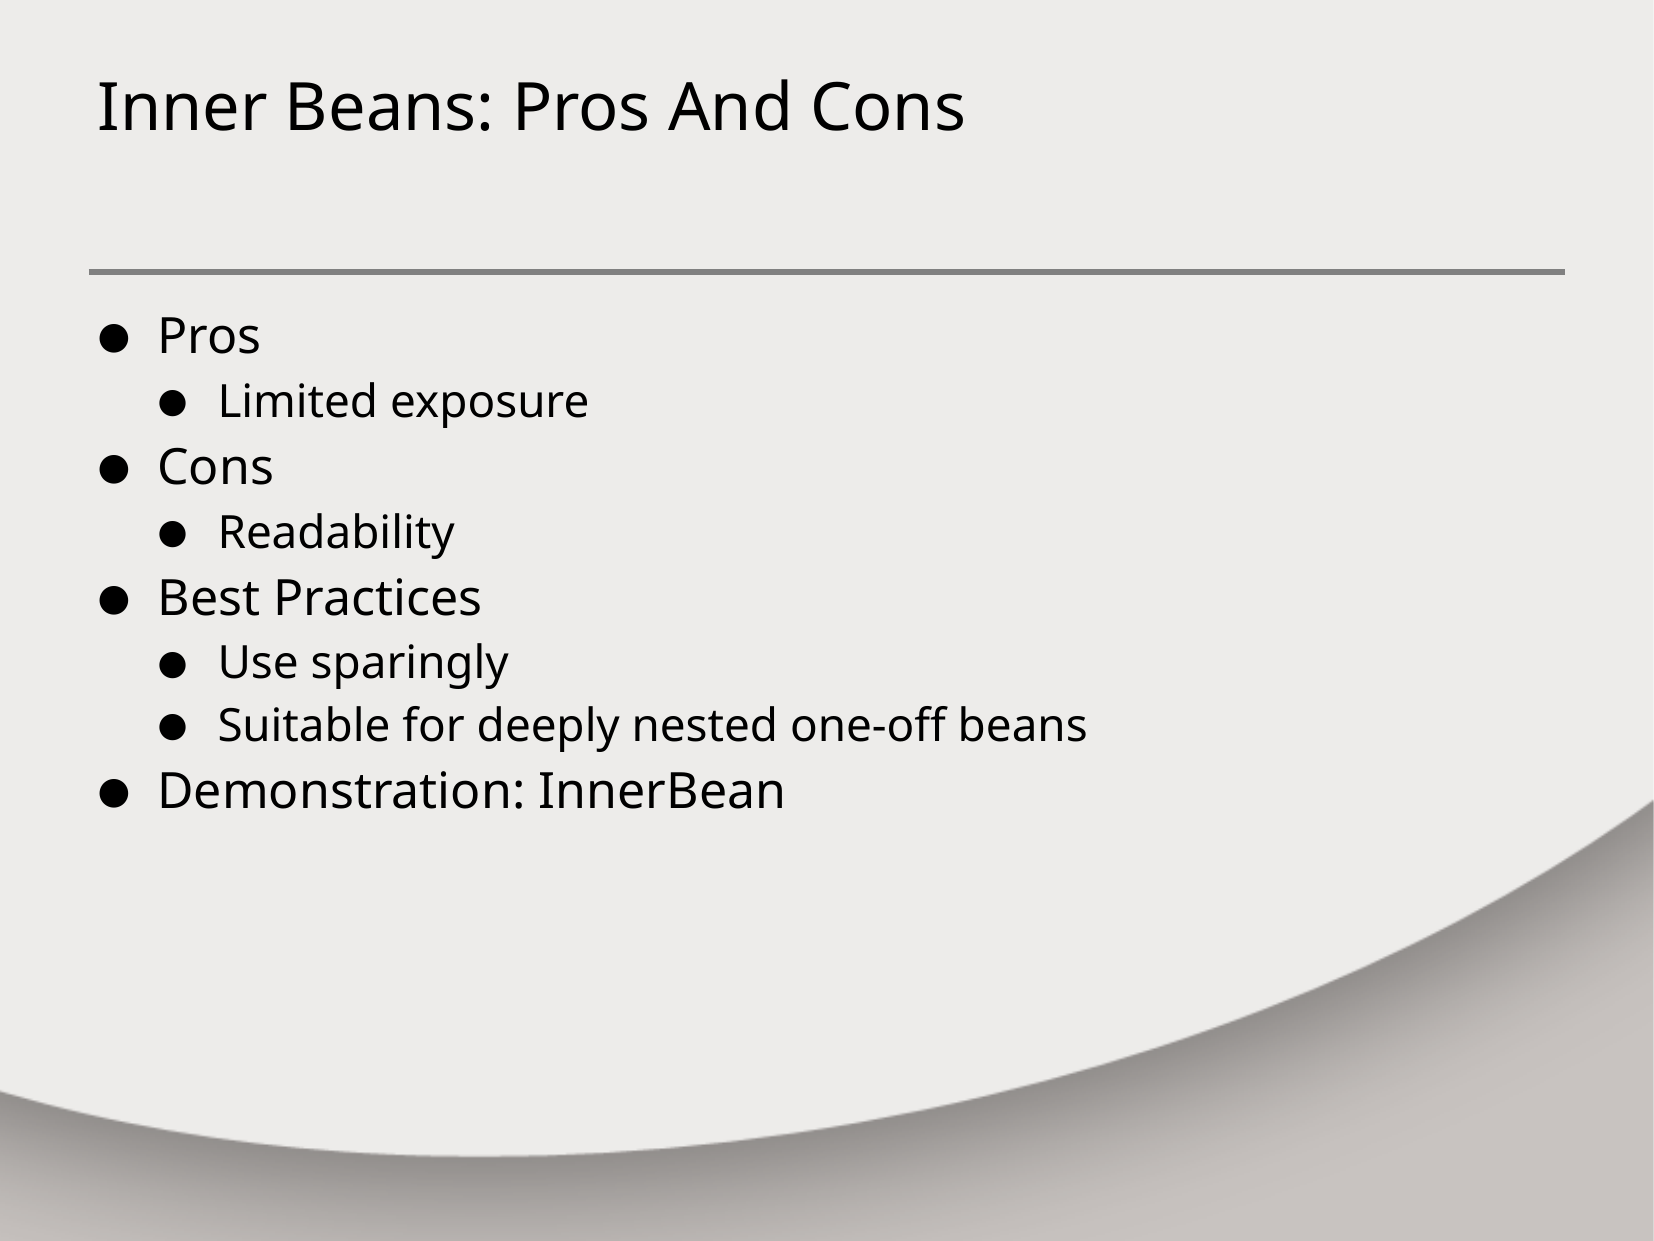

# Inner Beans: Pros And Cons
Pros
Limited exposure
Cons
Readability
Best Practices
Use sparingly
Suitable for deeply nested one-off beans
Demonstration: InnerBean